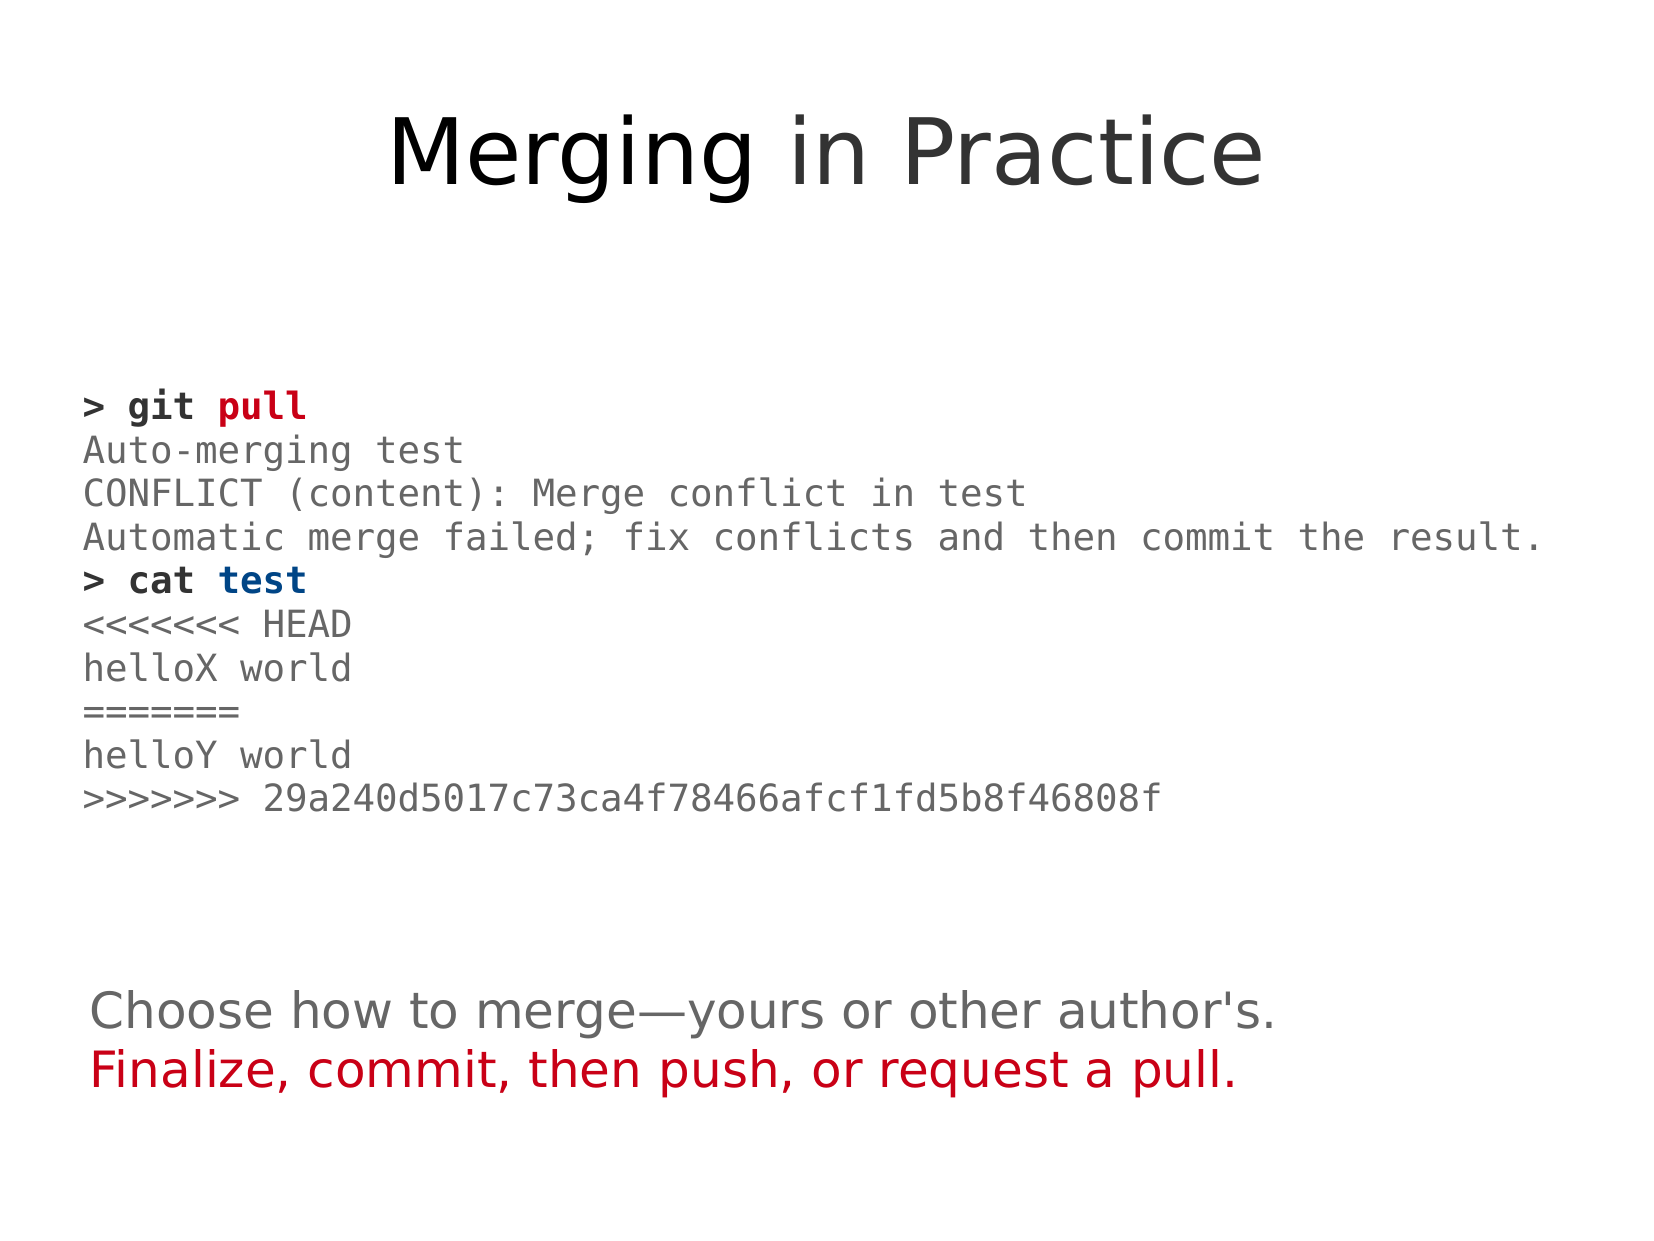

# Merging in Practice
> git pull
Auto-merging test
CONFLICT (content): Merge conflict in test
Automatic merge failed; fix conflicts and then commit the result.
> cat test
<<<<<<< HEAD
helloX world
=======
helloY world
>>>>>>> 29a240d5017c73ca4f78466afcf1fd5b8f46808f
Choose how to merge—yours or other author's.
Finalize, commit, then push, or request a pull.